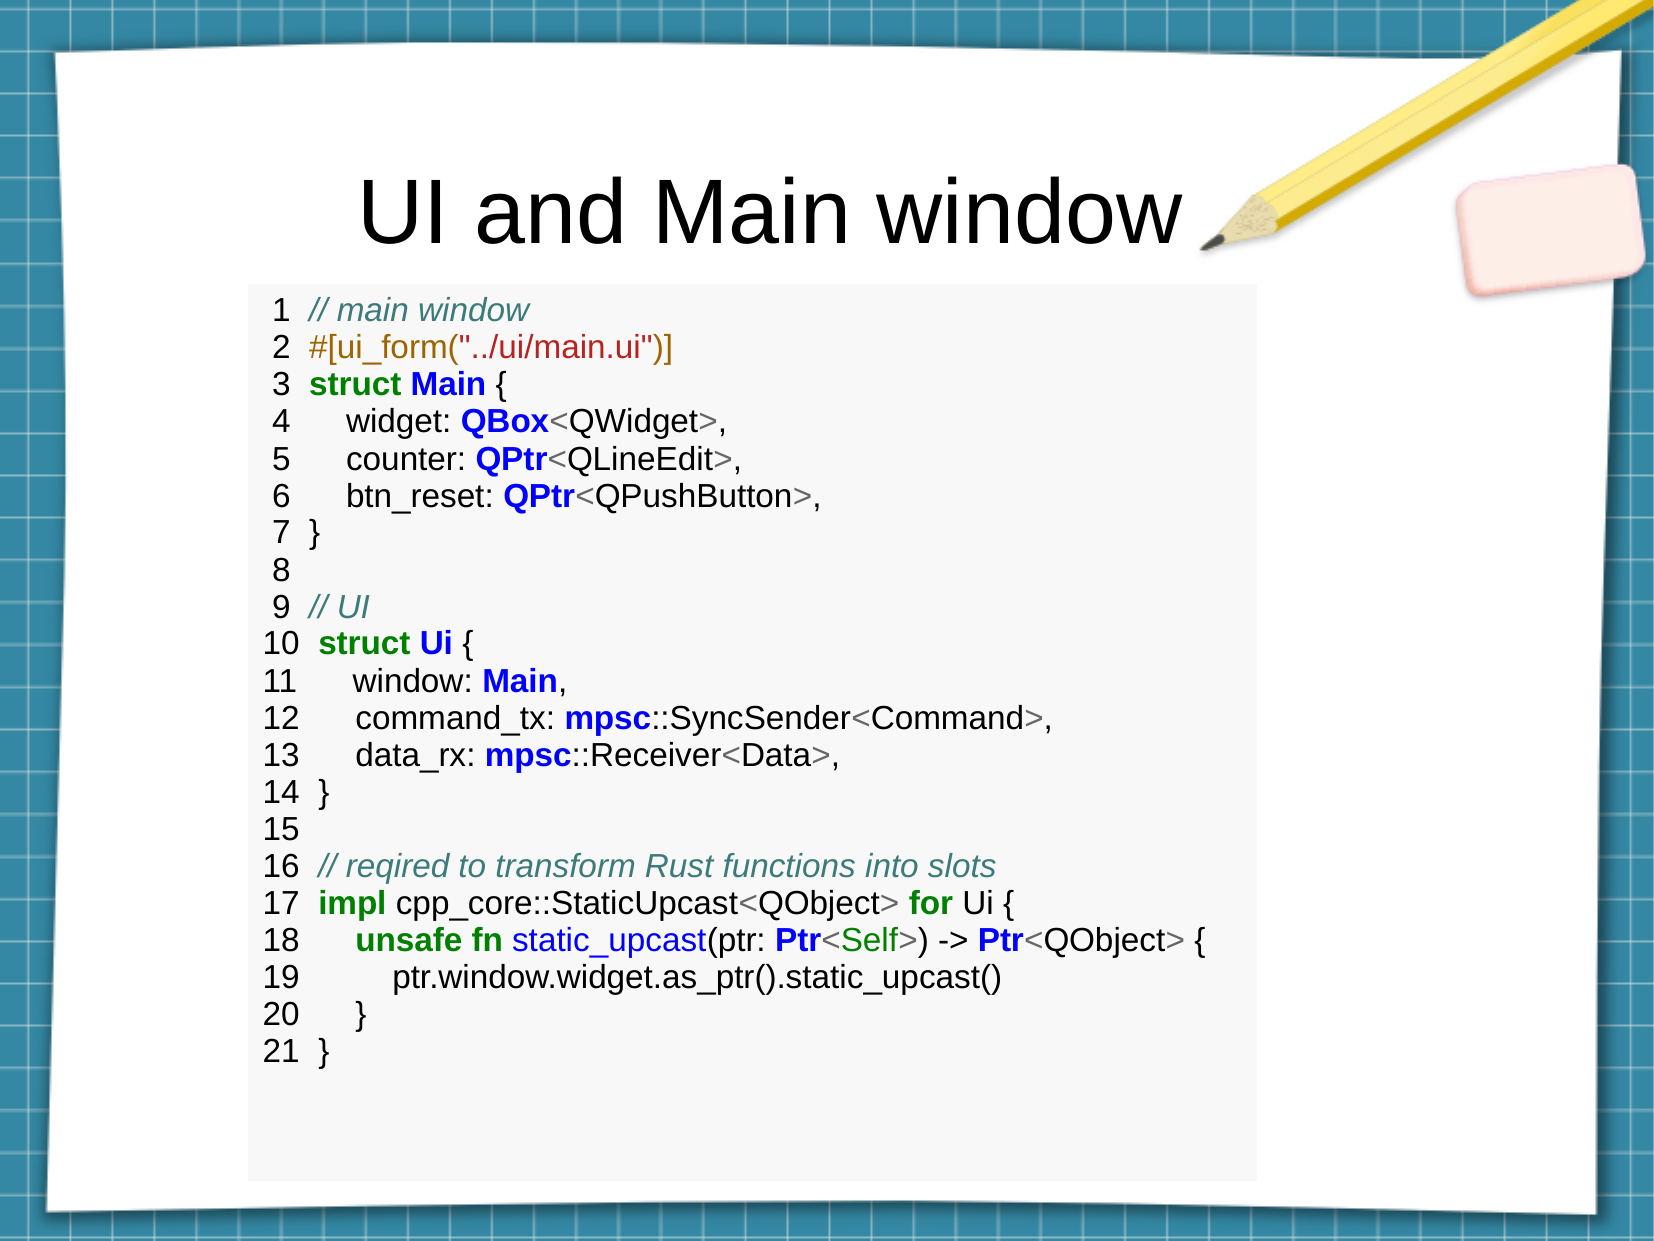

UI and Main window
 1 // main window
 2 #[ui_form("../ui/main.ui")]
 3 struct Main {
 4 widget: QBox<QWidget>,
 5 counter: QPtr<QLineEdit>,
 6 btn_reset: QPtr<QPushButton>,
 7 }
 8
 9 // UI
10 struct Ui {
11 window: Main,
12 command_tx: mpsc::SyncSender<Command>,
13 data_rx: mpsc::Receiver<Data>,
14 }
15
16 // reqired to transform Rust functions into slots
17 impl cpp_core::StaticUpcast<QObject> for Ui {
18 unsafe fn static_upcast(ptr: Ptr<Self>) -> Ptr<QObject> {
19 ptr.window.widget.as_ptr().static_upcast()
20 }
21 }